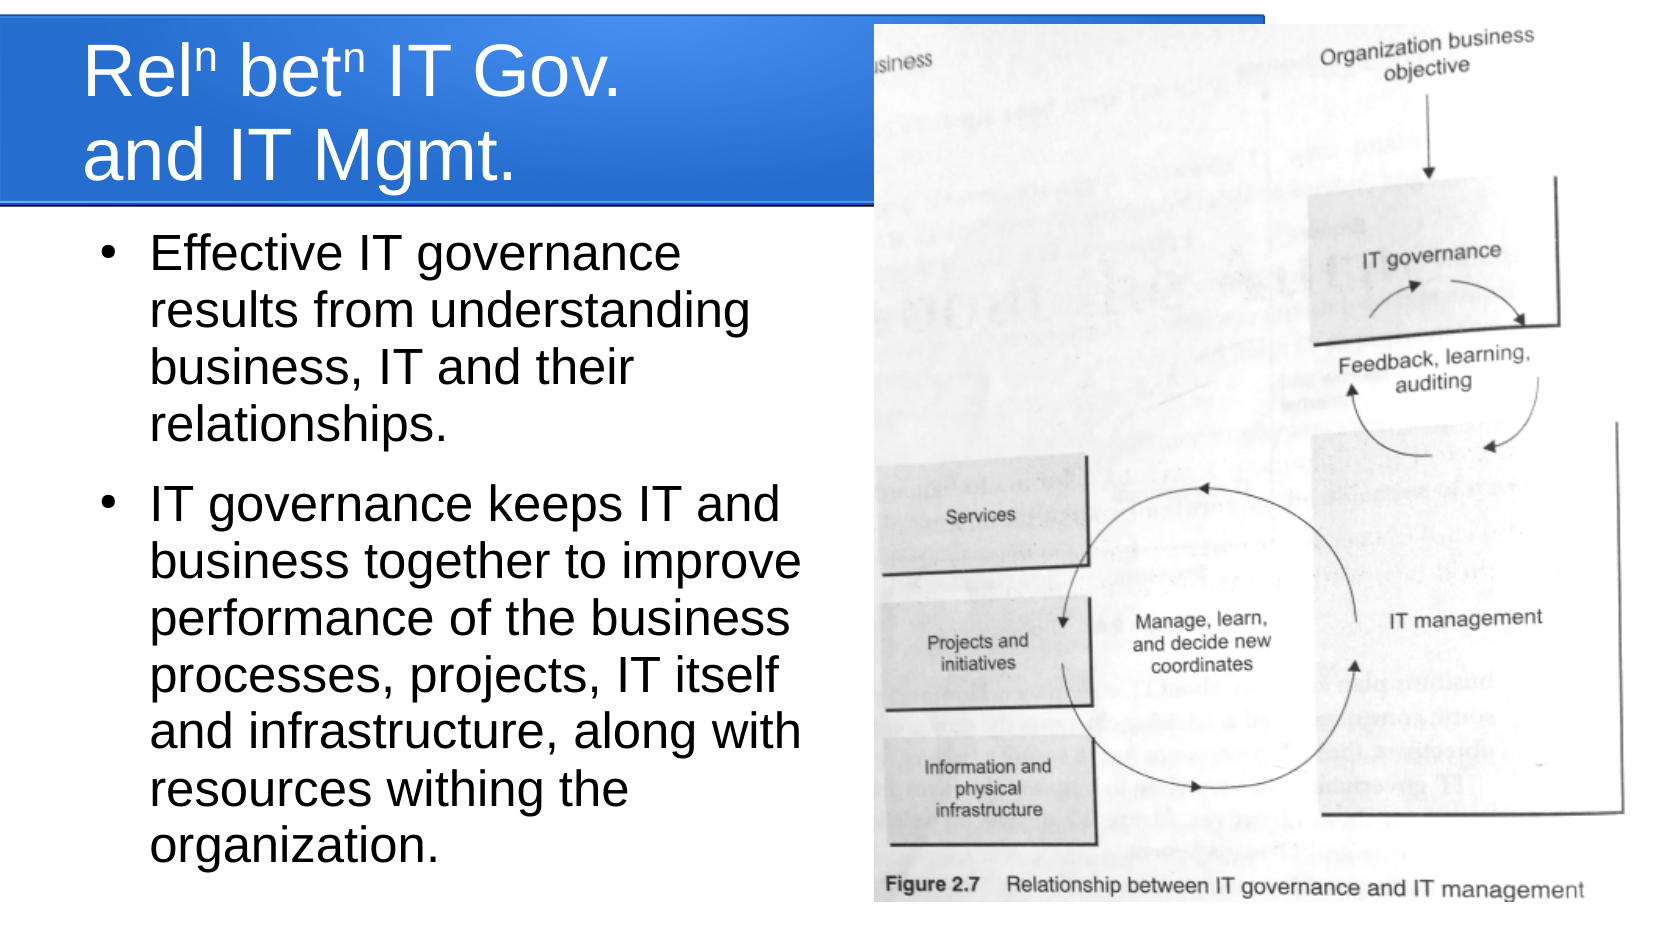

# Reln betn IT Gov. and IT Mgmt.
Effective IT governance results from understanding business, IT and their relationships.
IT governance keeps IT and business together to improve performance of the business processes, projects, IT itself and infrastructure, along with resources withing the organization.